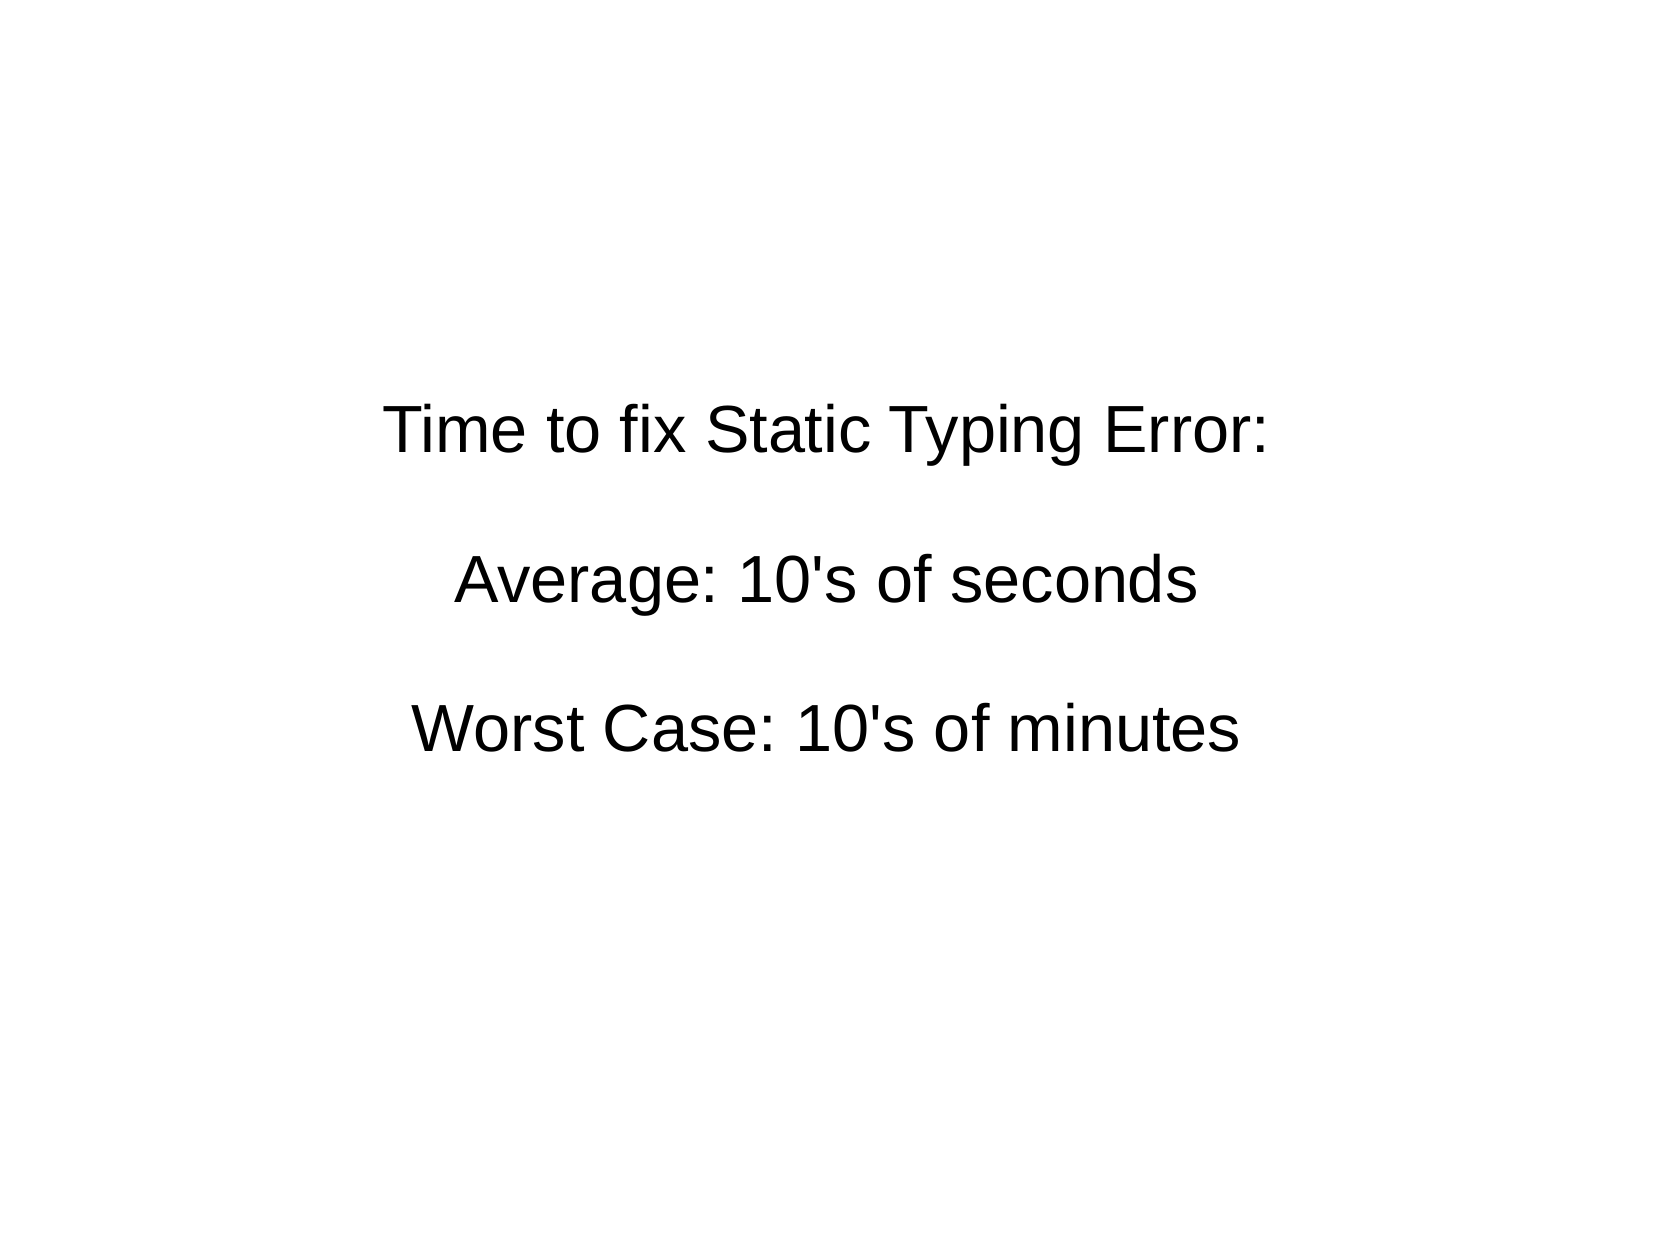

# Time to fix Static Typing Error:
Average: 10's of seconds
Worst Case: 10's of minutes